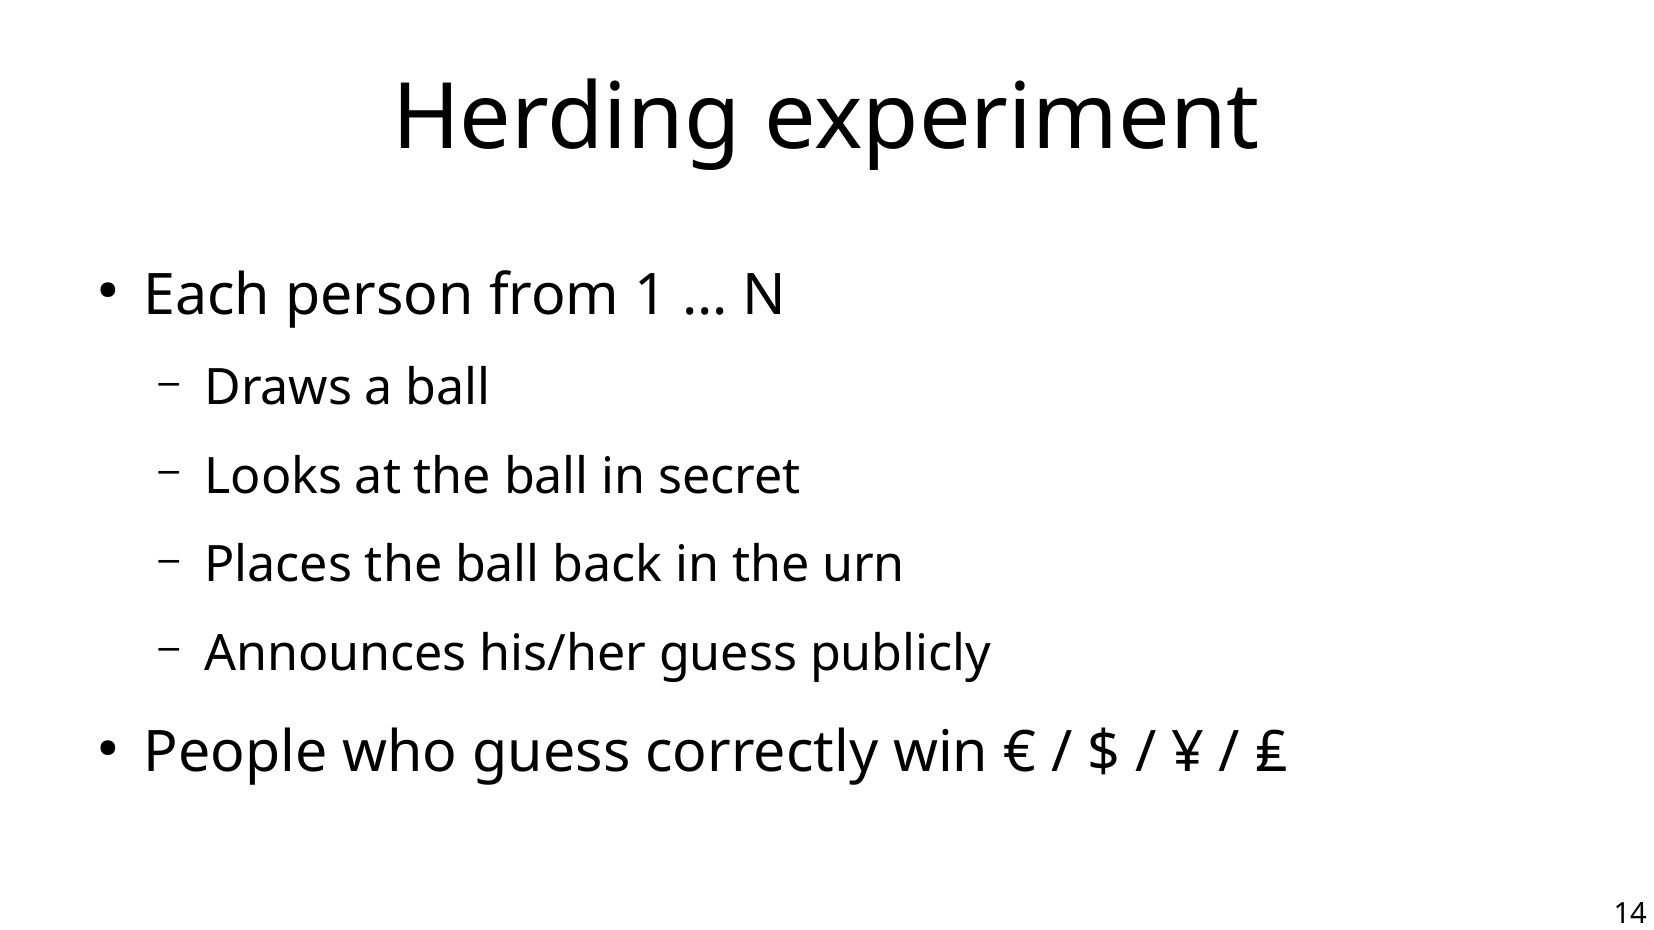

# Herding experiment
Each person from 1 … N
Draws a ball
Looks at the ball in secret
Places the ball back in the urn
Announces his/her guess publicly
People who guess correctly win € / $ / ¥ / ₤
14